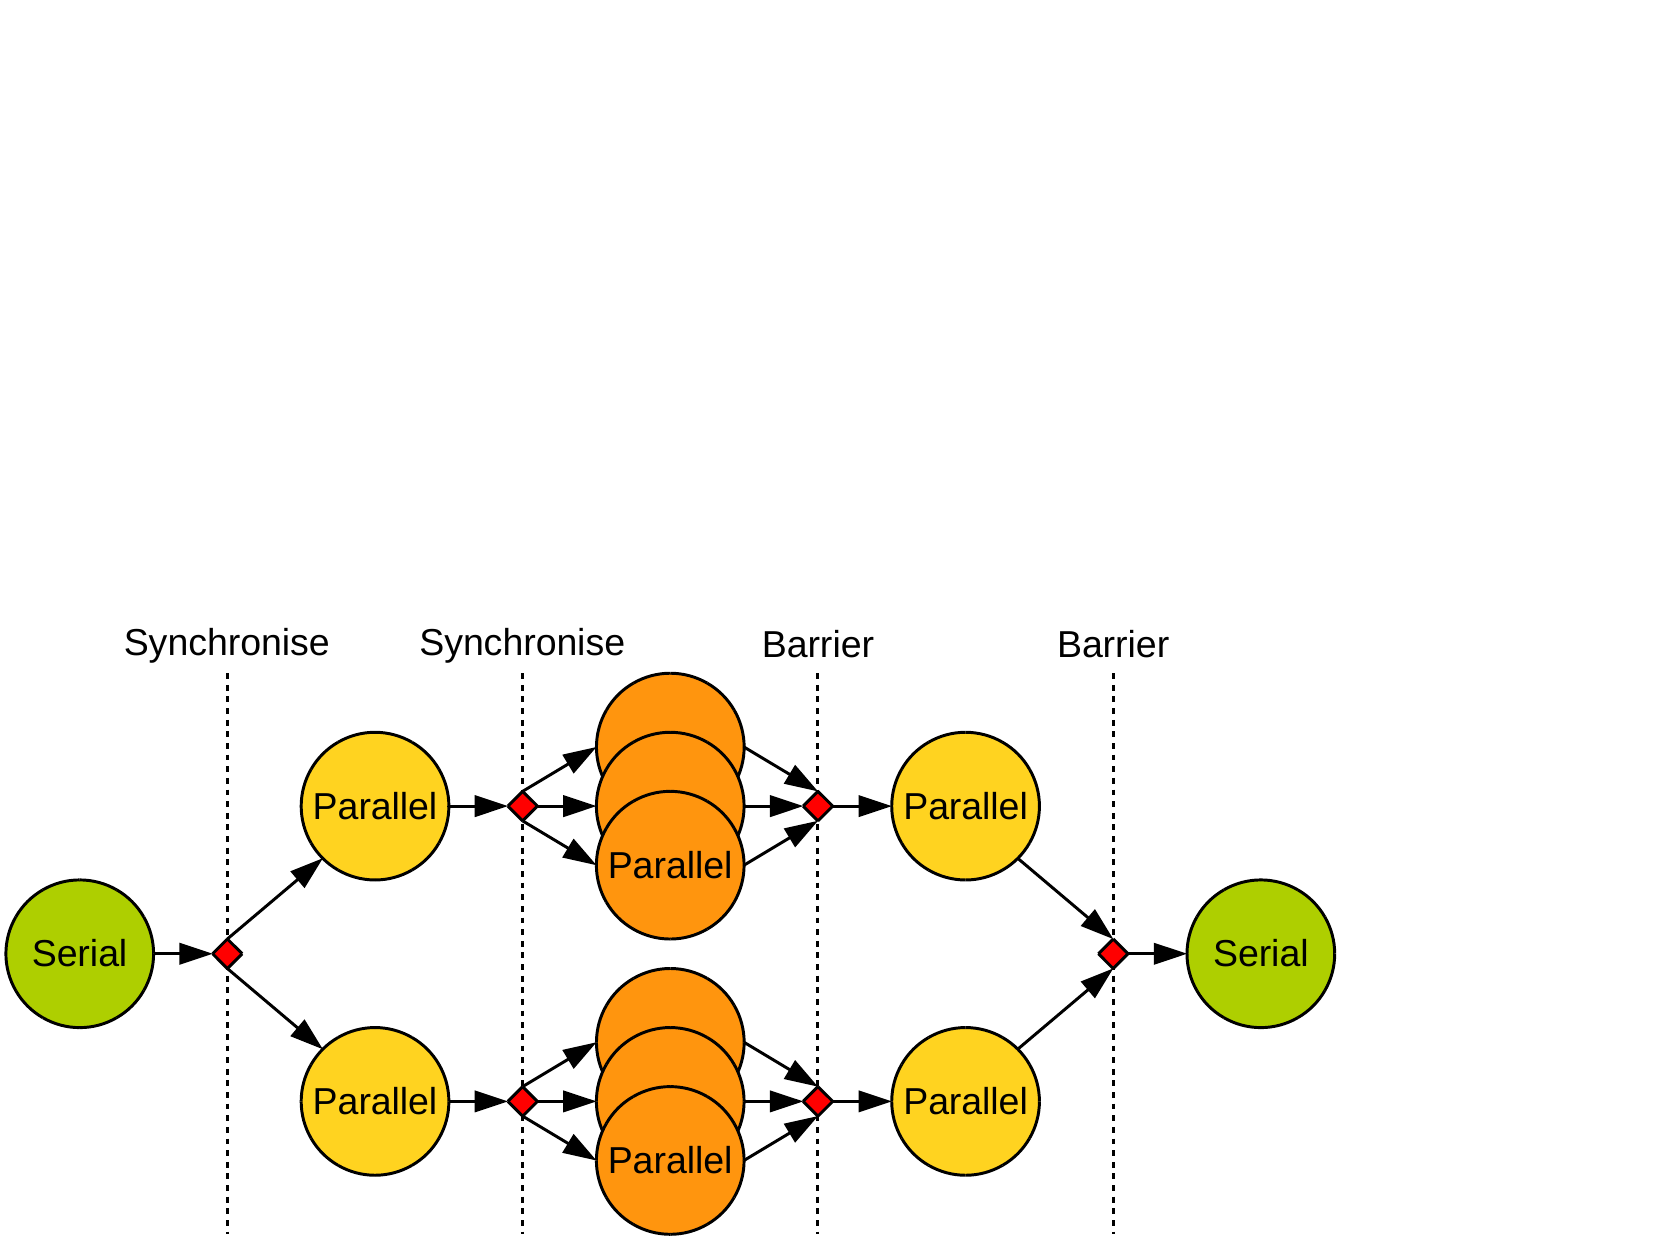

Synchronise
Synchronise
Barrier
Barrier
Parallel
Parallel
Parallel
Serial
Serial
Parallel
Parallel
Parallel